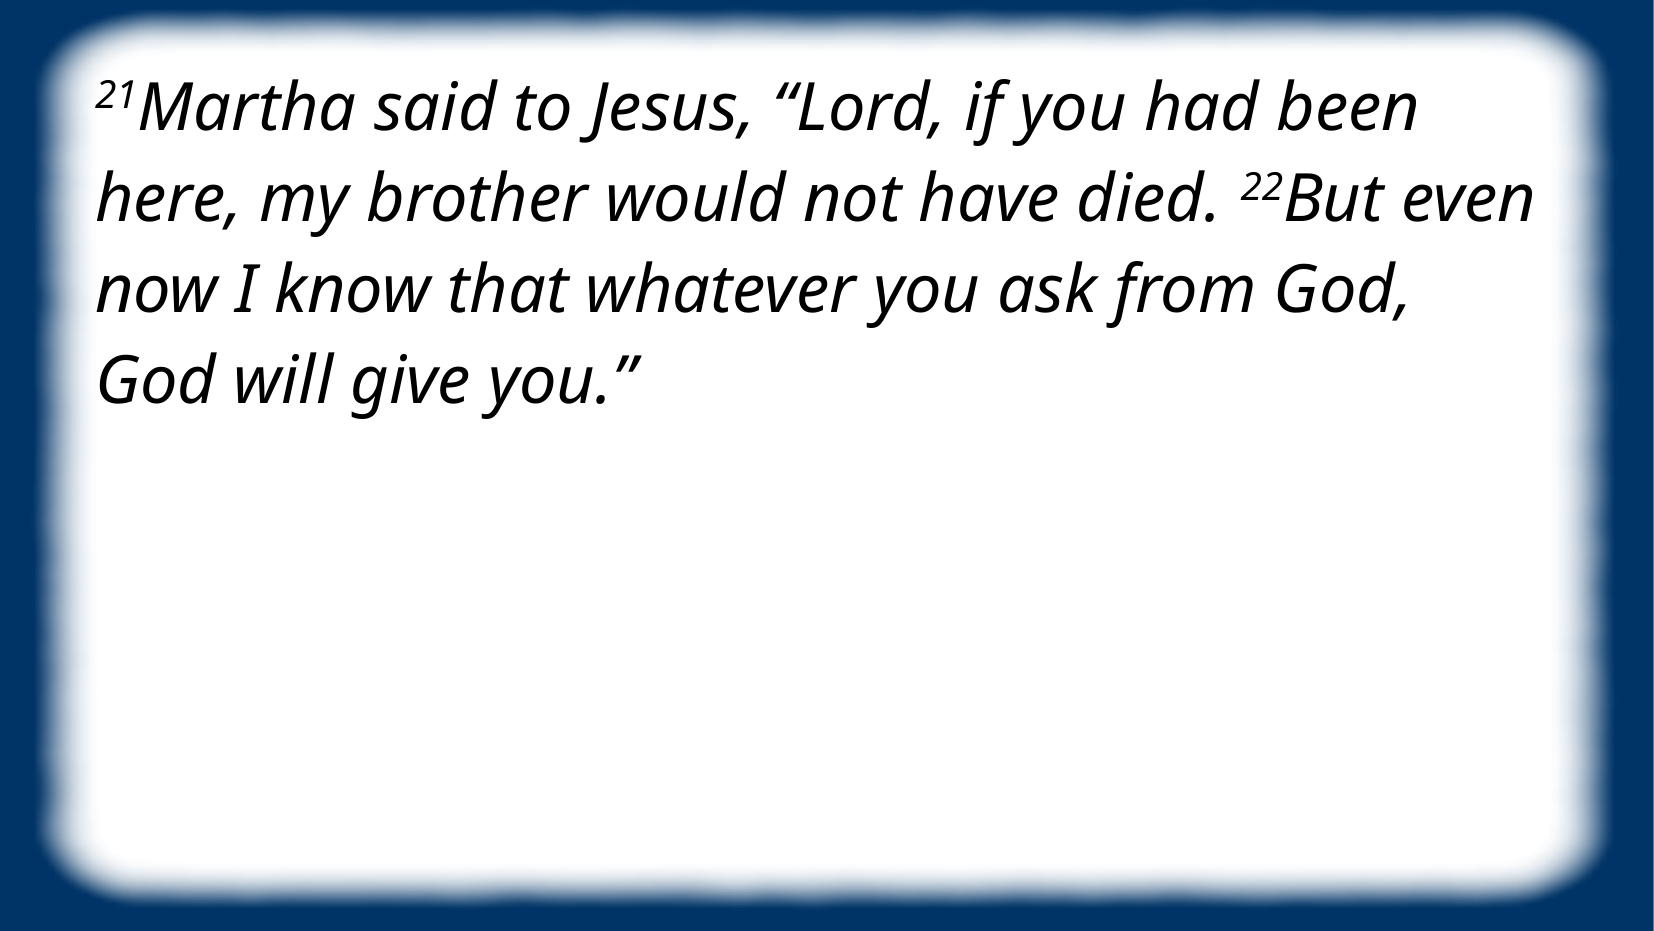

21Martha said to Jesus, “Lord, if you had been here, my brother would not have died. 22But even now I know that whatever you ask from God, God will give you.”